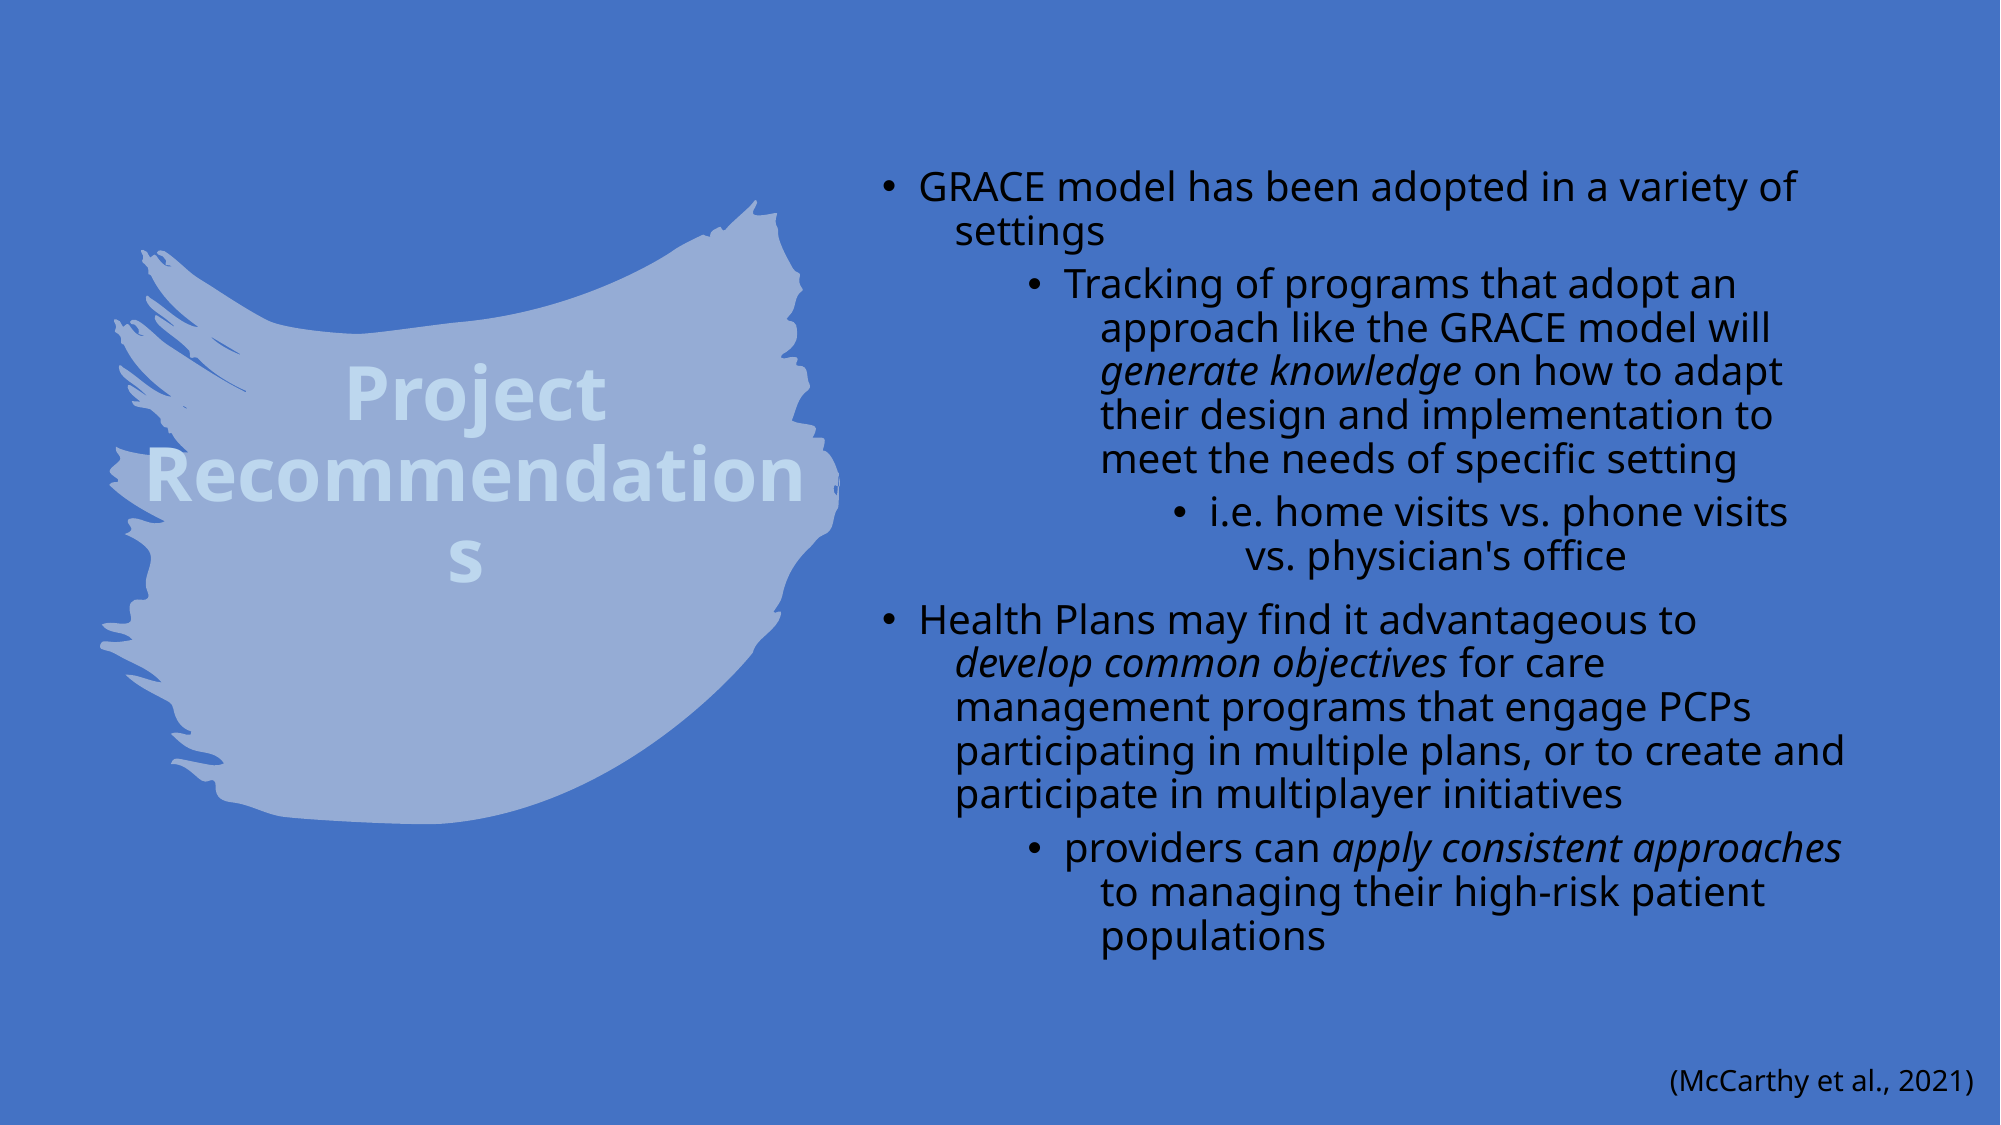

GRACE model has been adopted in a variety of settings
Tracking of programs that adopt an approach like the GRACE model will generate knowledge on how to adapt their design and implementation to meet the needs of specific setting
i.e. home visits vs. phone visits vs. physician's office
Health Plans may find it advantageous to develop common objectives for care management programs that engage PCPs participating in multiple plans, or to create and participate in multiplayer initiatives
providers can apply consistent approaches to managing their high-risk patient populations
# Project Recommendations
(McCarthy et al., 2021)